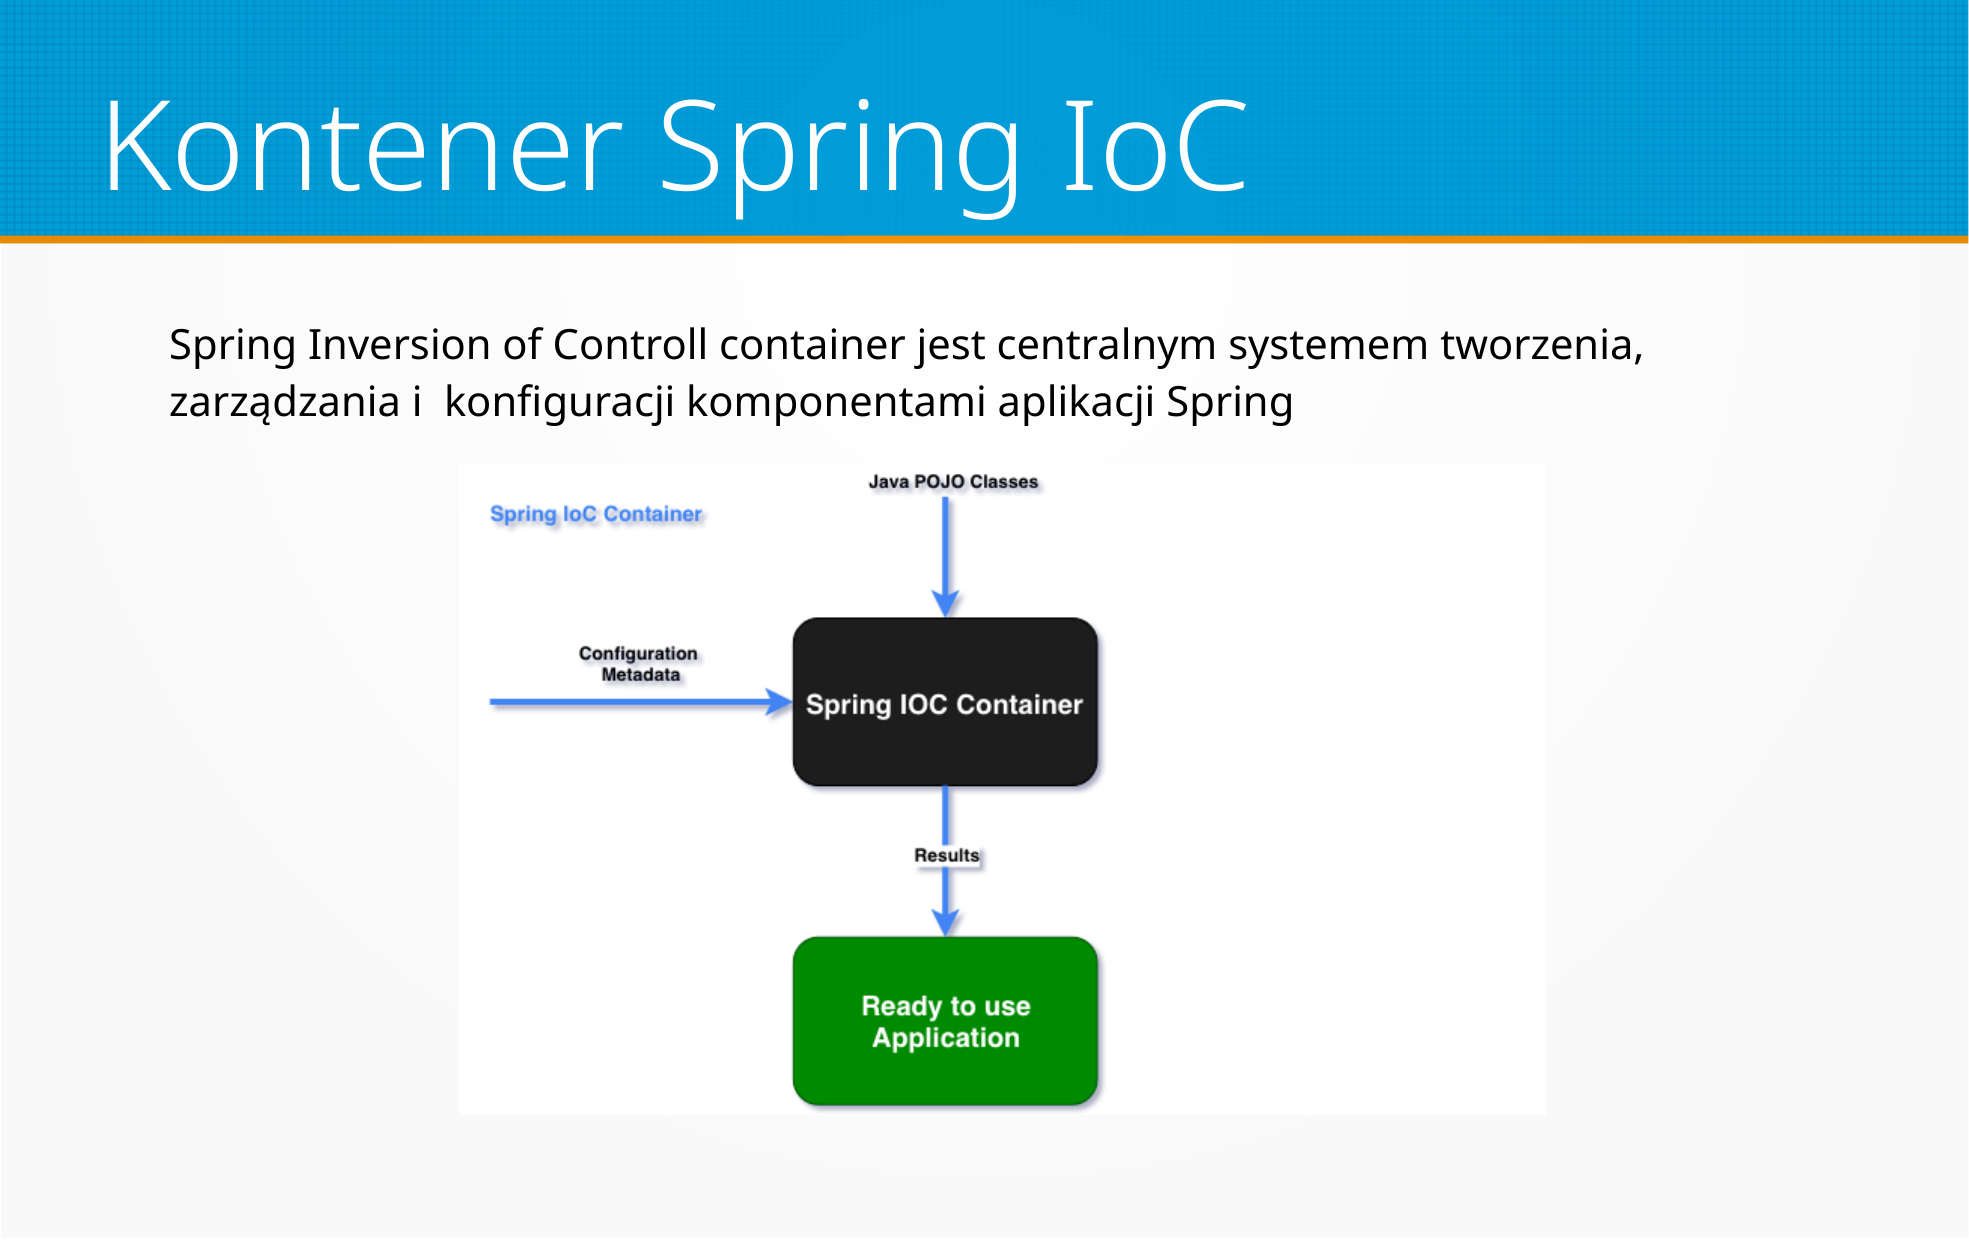

# Kontener Spring IoC
Spring Inversion of Controll container jest centralnym systemem tworzenia, zarządzania i konfiguracji komponentami aplikacji Spring